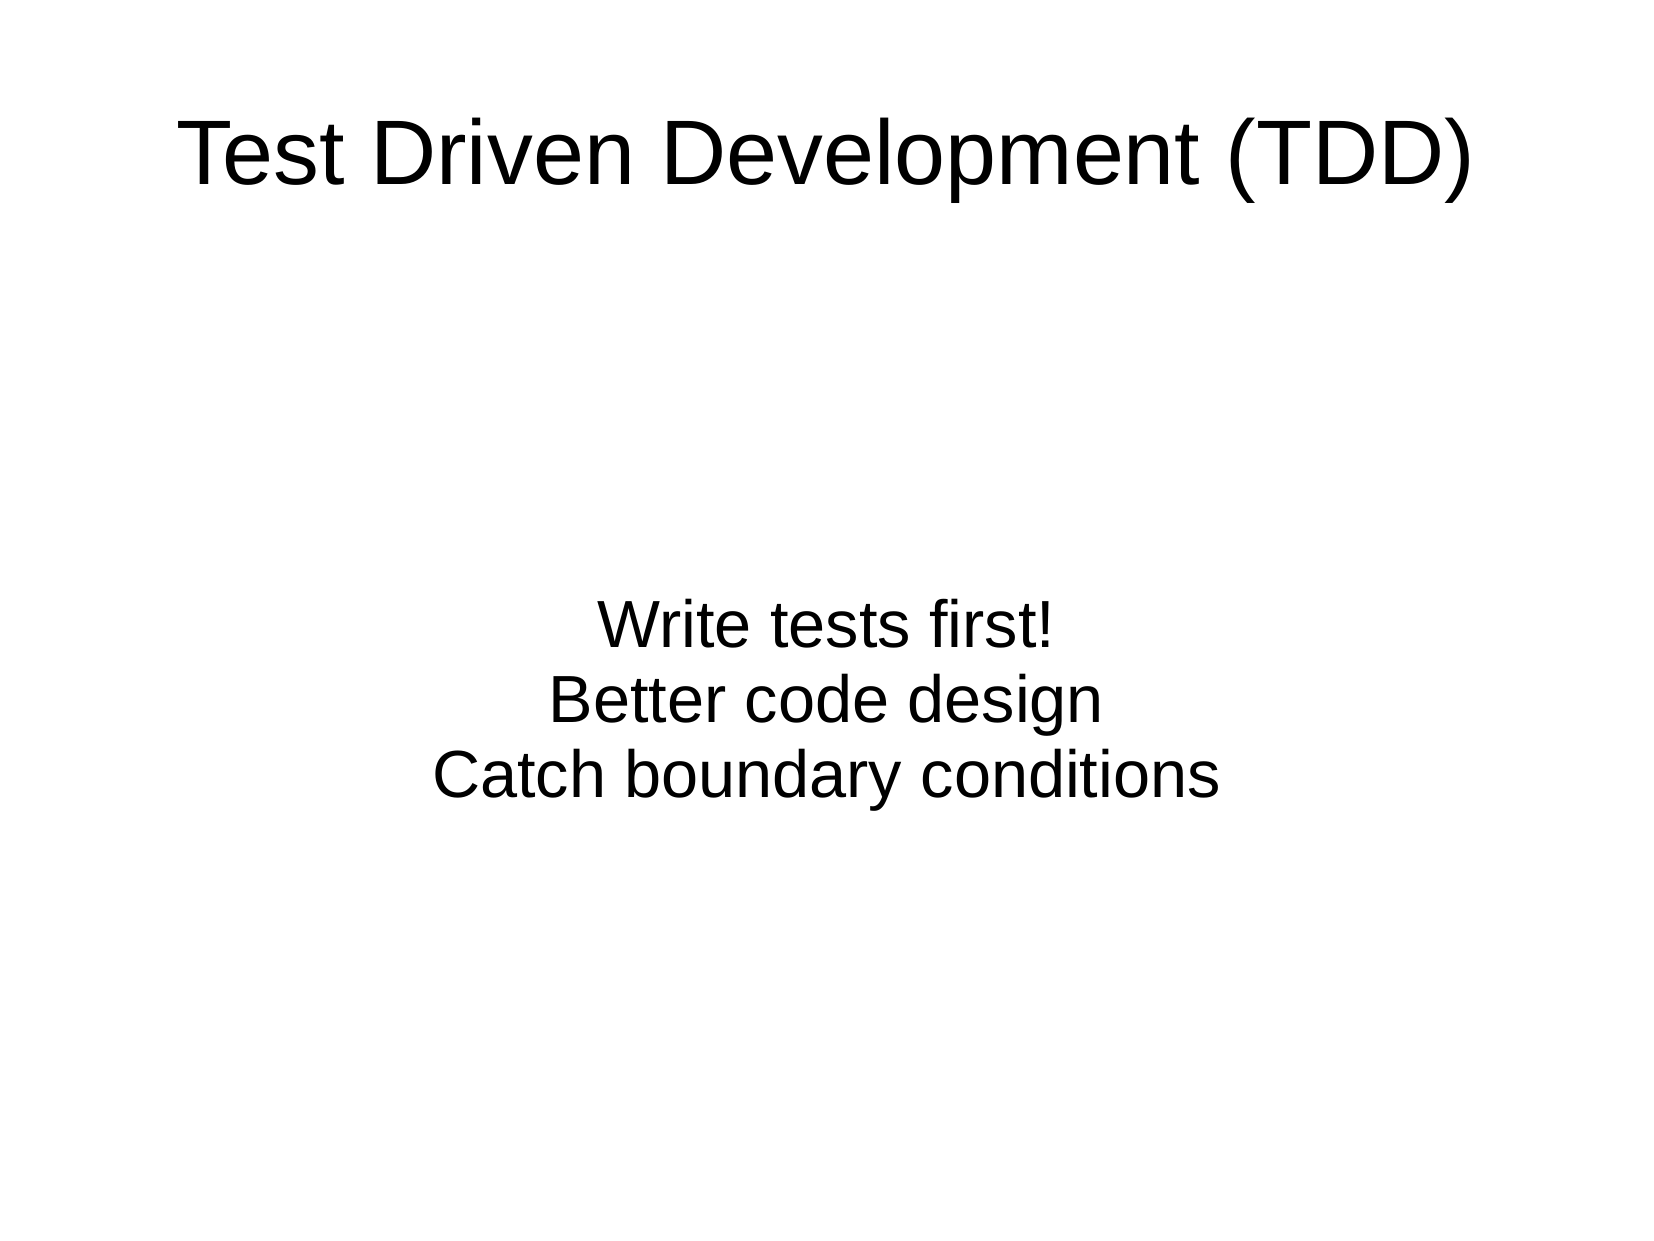

# Test Driven Development (TDD)
Write tests first!
Better code design
Catch boundary conditions